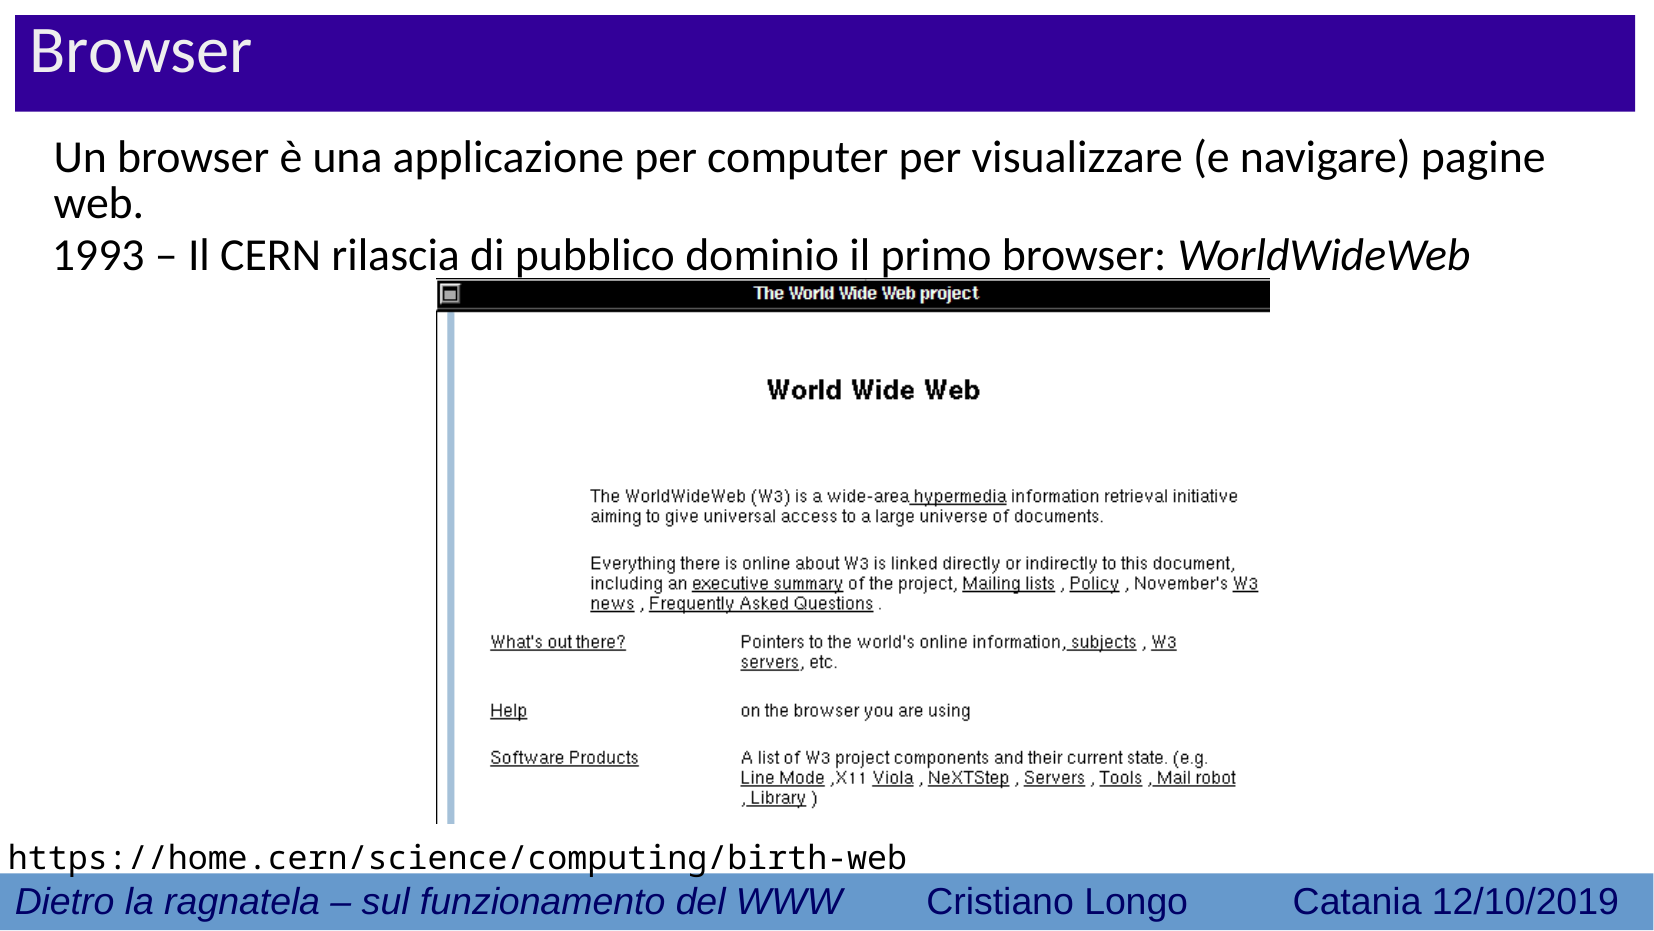

Browser
Un browser è una applicazione per computer per visualizzare (e navigare) pagine web.
1993 – Il CERN rilascia di pubblico dominio il primo browser: WorldWideWeb
https://home.cern/science/computing/birth-web
Dietro la ragnatela – sul funzionamento del WWW Cristiano Longo Catania 12/10/2019